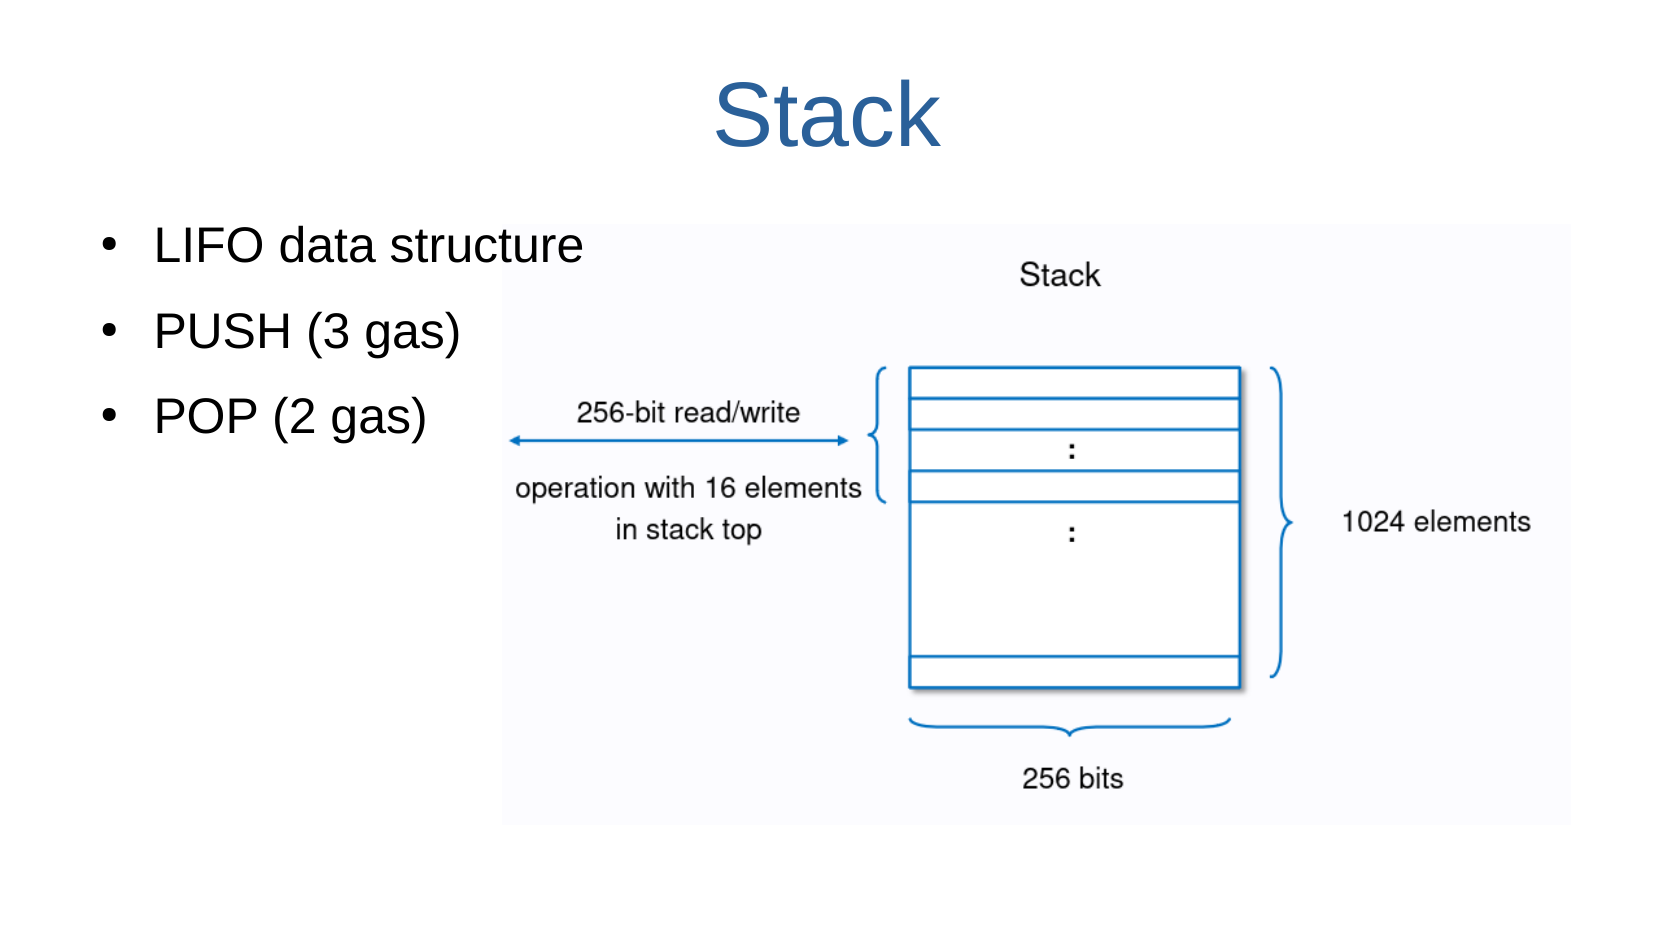

Stack
# LIFO data structure
PUSH (3 gas)
POP (2 gas)